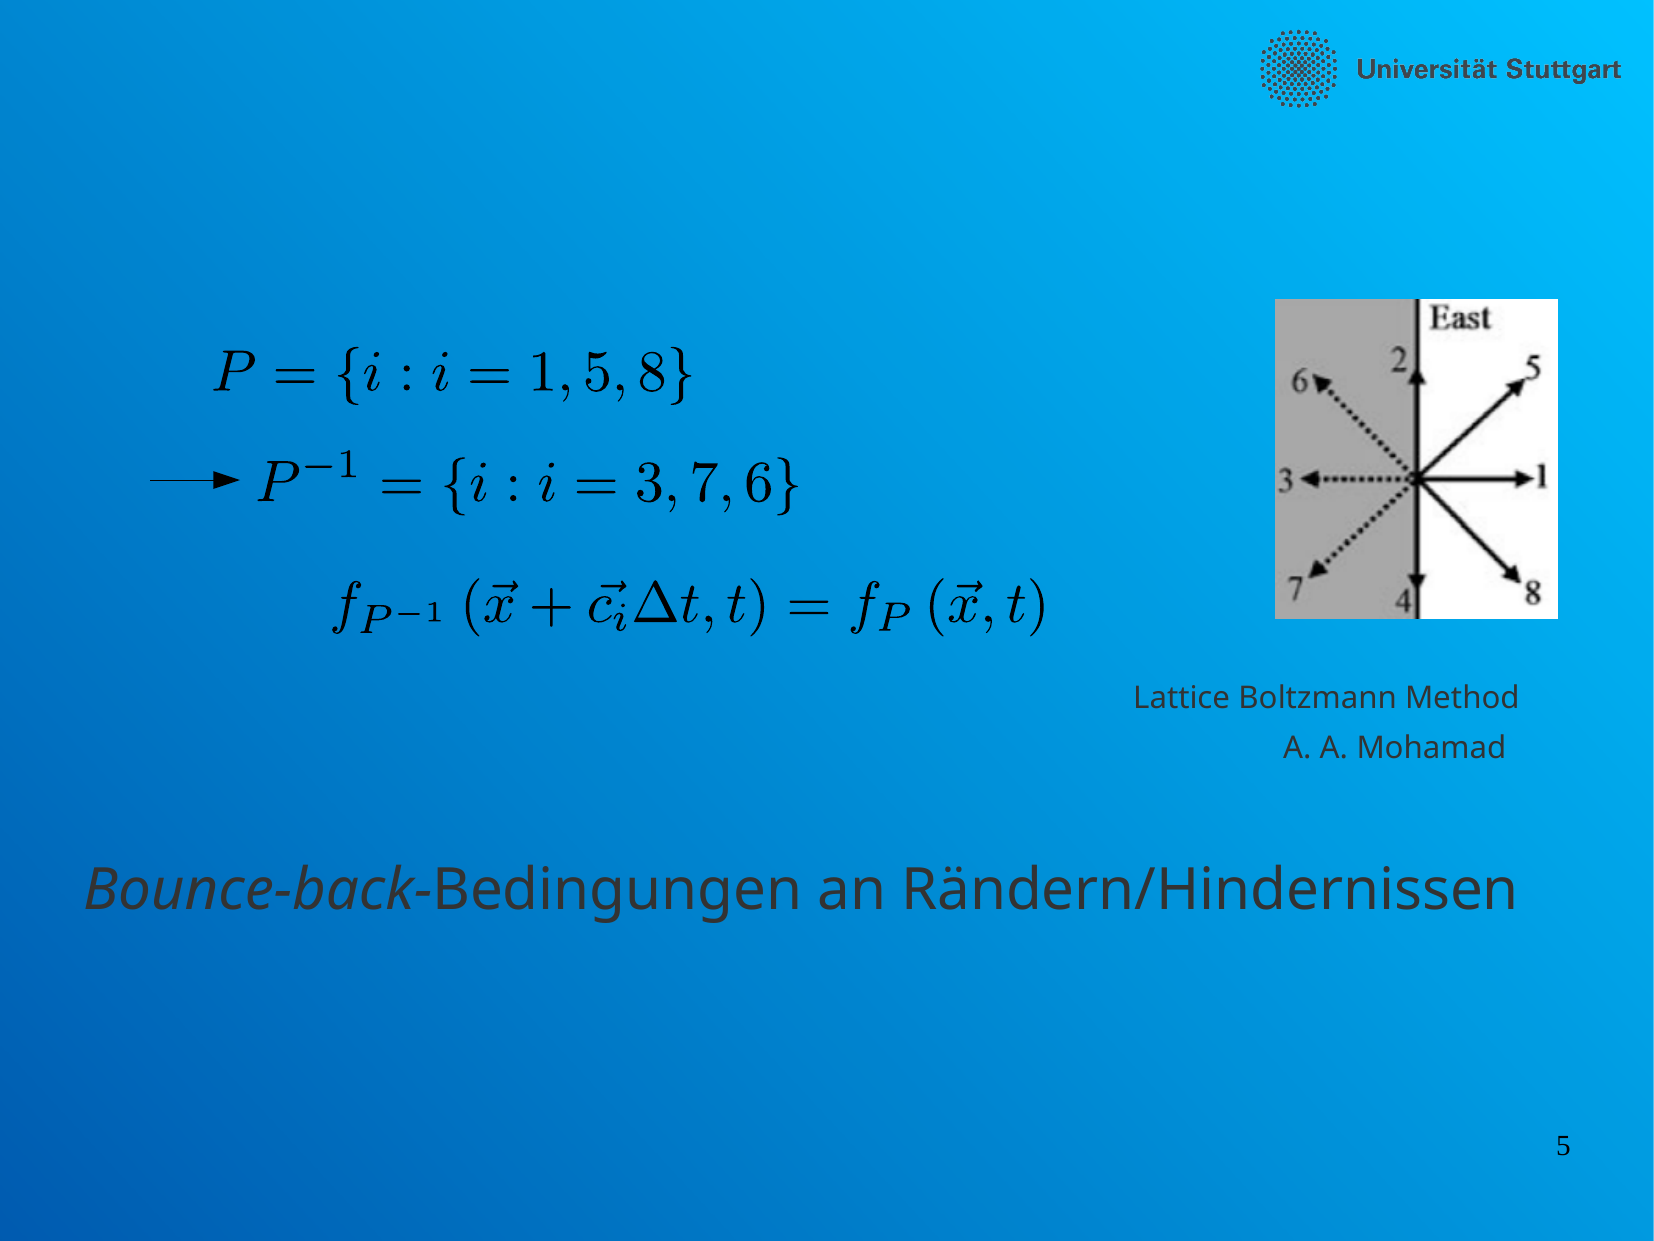

#
														Lattice Boltzmann Method
																A. A. Mohamad
Bounce-back-Bedingungen an Rändern/Hindernissen
5